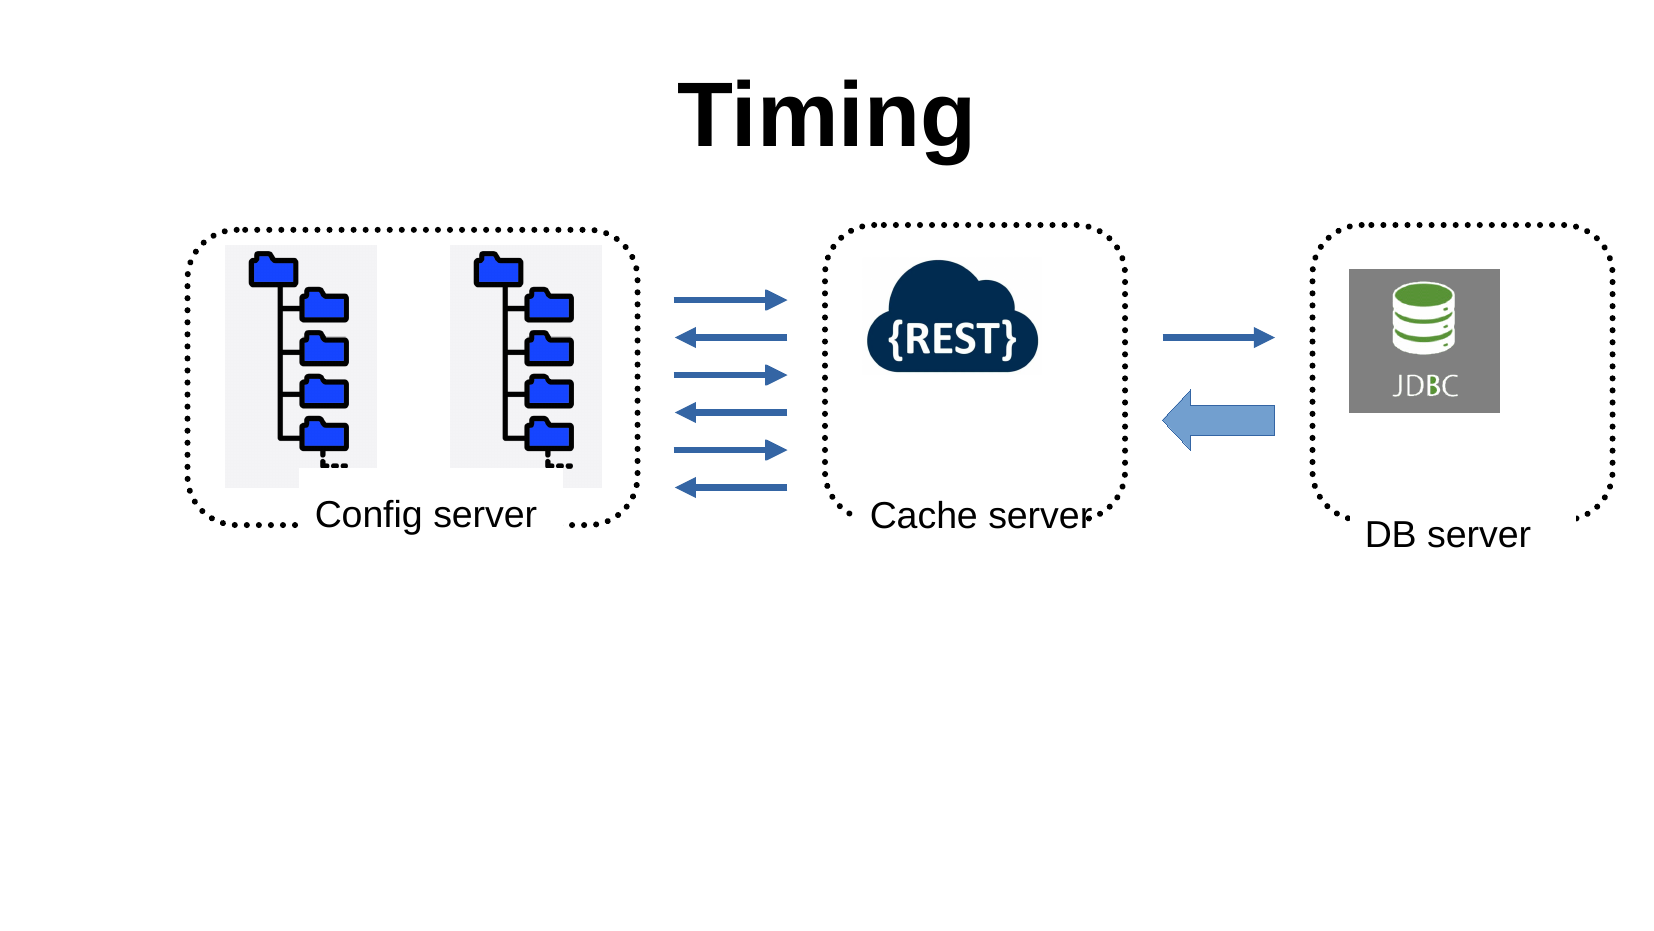

# Timing
Config server
Cache server
DB server